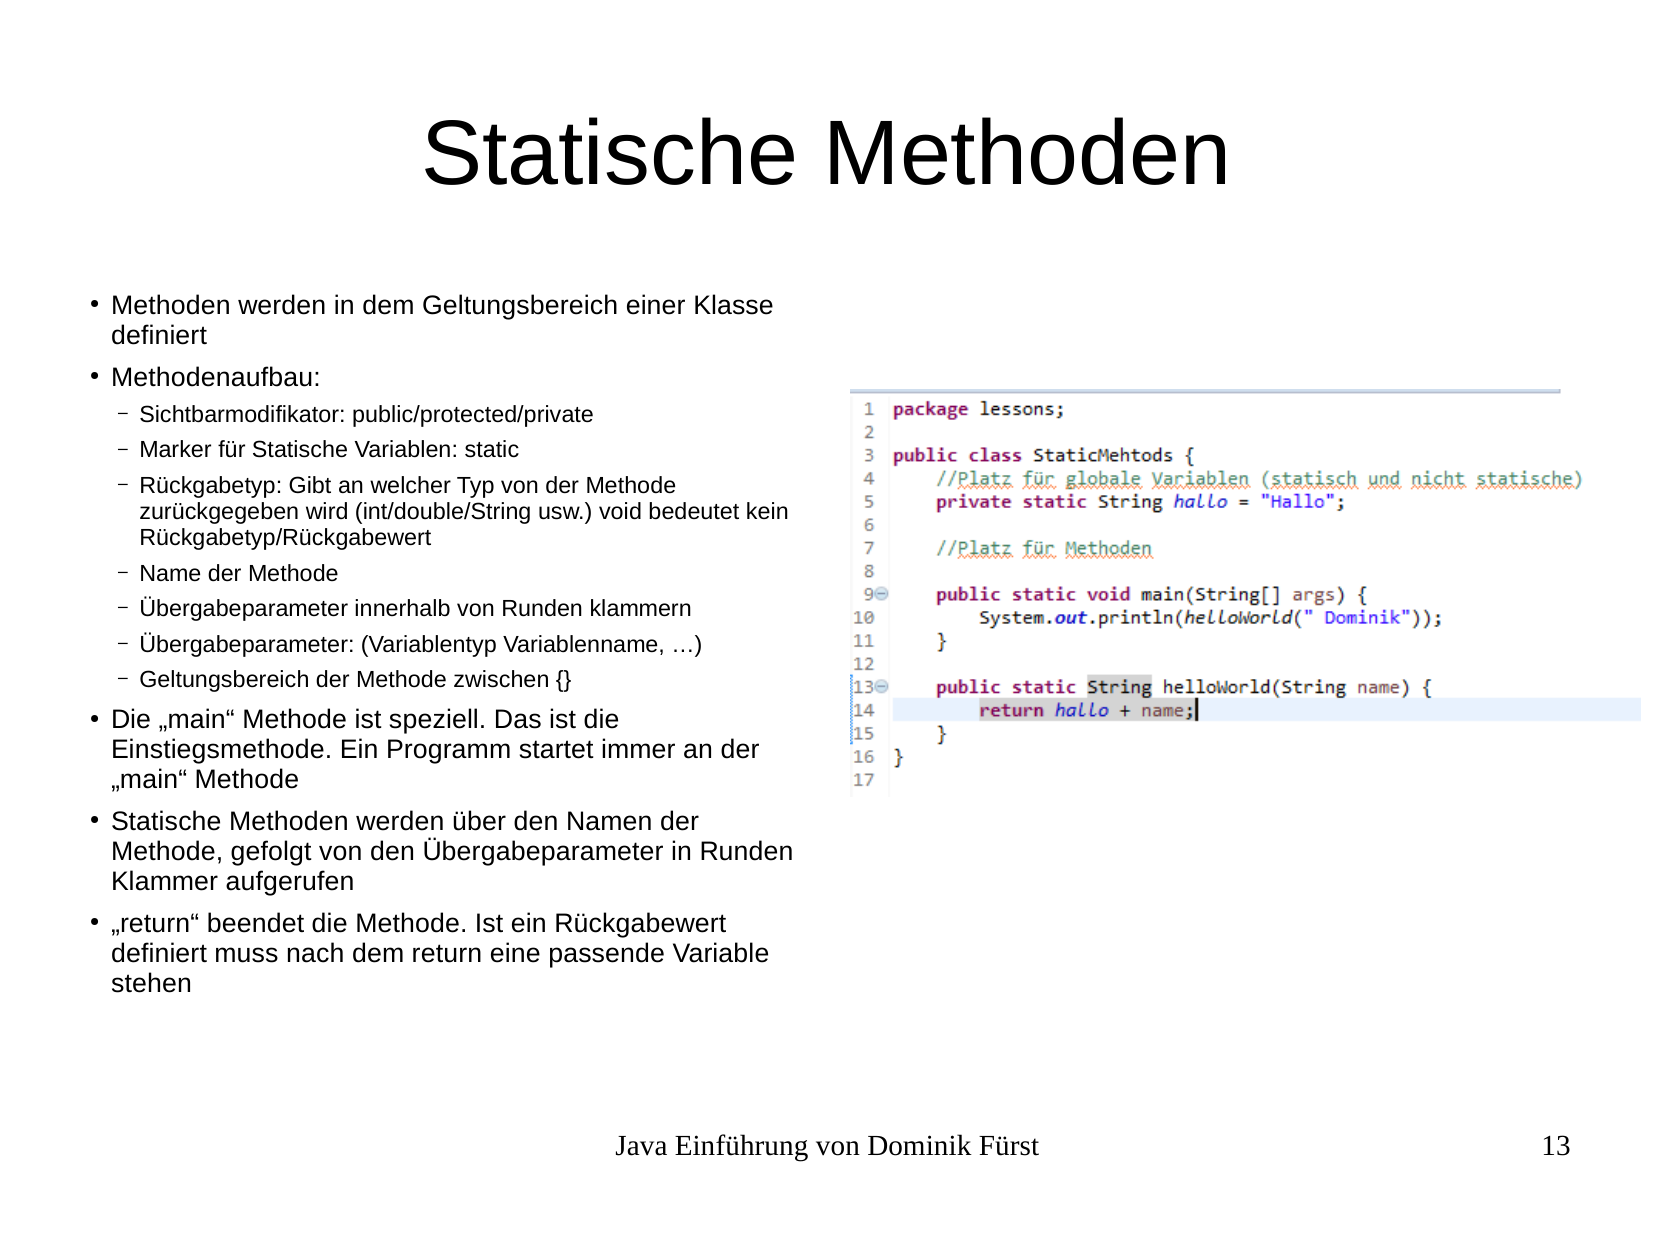

# Statische Methoden
Methoden werden in dem Geltungsbereich einer Klasse definiert
Methodenaufbau:
Sichtbarmodifikator: public/protected/private
Marker für Statische Variablen: static
Rückgabetyp: Gibt an welcher Typ von der Methode zurückgegeben wird (int/double/String usw.) void bedeutet kein Rückgabetyp/Rückgabewert
Name der Methode
Übergabeparameter innerhalb von Runden klammern
Übergabeparameter: (Variablentyp Variablenname, …)
Geltungsbereich der Methode zwischen {}
Die „main“ Methode ist speziell. Das ist die Einstiegsmethode. Ein Programm startet immer an der „main“ Methode
Statische Methoden werden über den Namen der Methode, gefolgt von den Übergabeparameter in Runden Klammer aufgerufen
„return“ beendet die Methode. Ist ein Rückgabewert definiert muss nach dem return eine passende Variable stehen
Java Einführung von Dominik Fürst
13